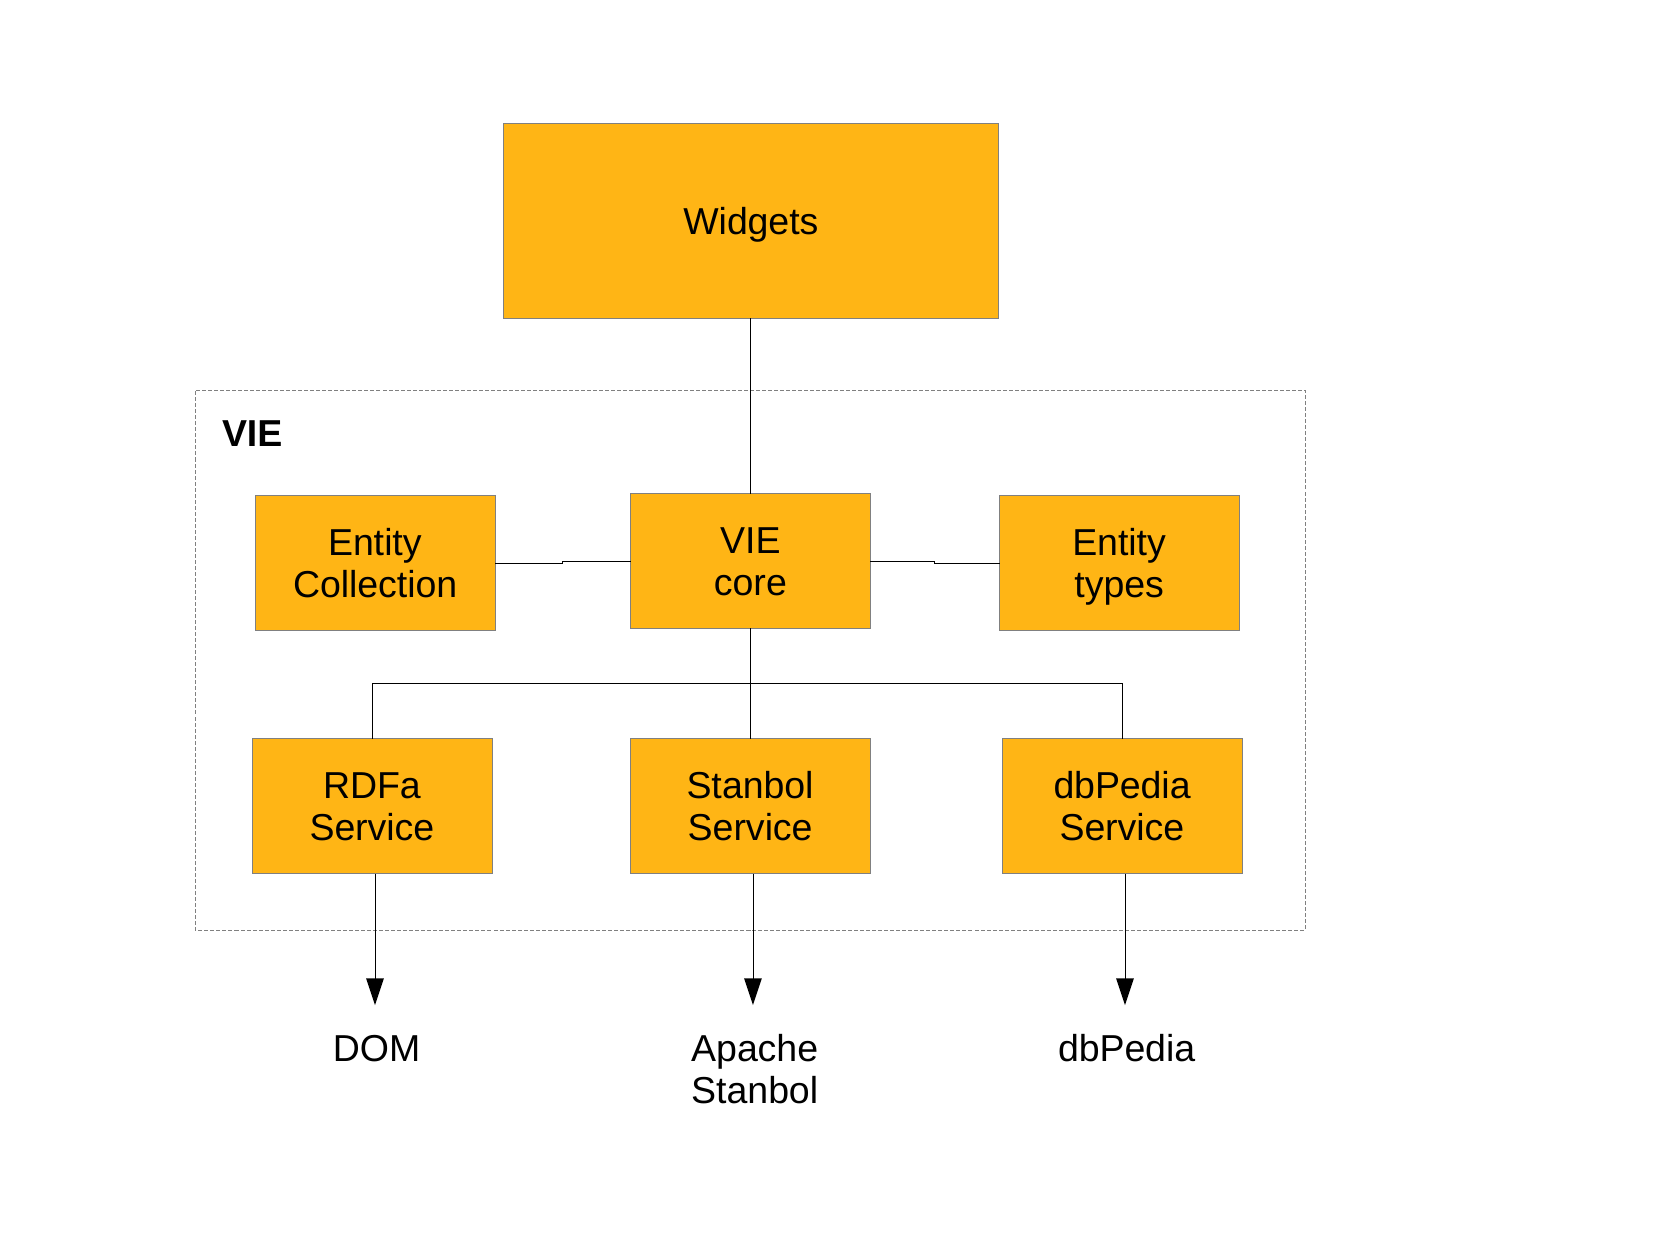

Widgets
VIE
VIE
core
Entity
Collection
Entity
types
RDFa
Service
Stanbol
Service
dbPedia
Service
DOM
Apache
Stanbol
dbPedia